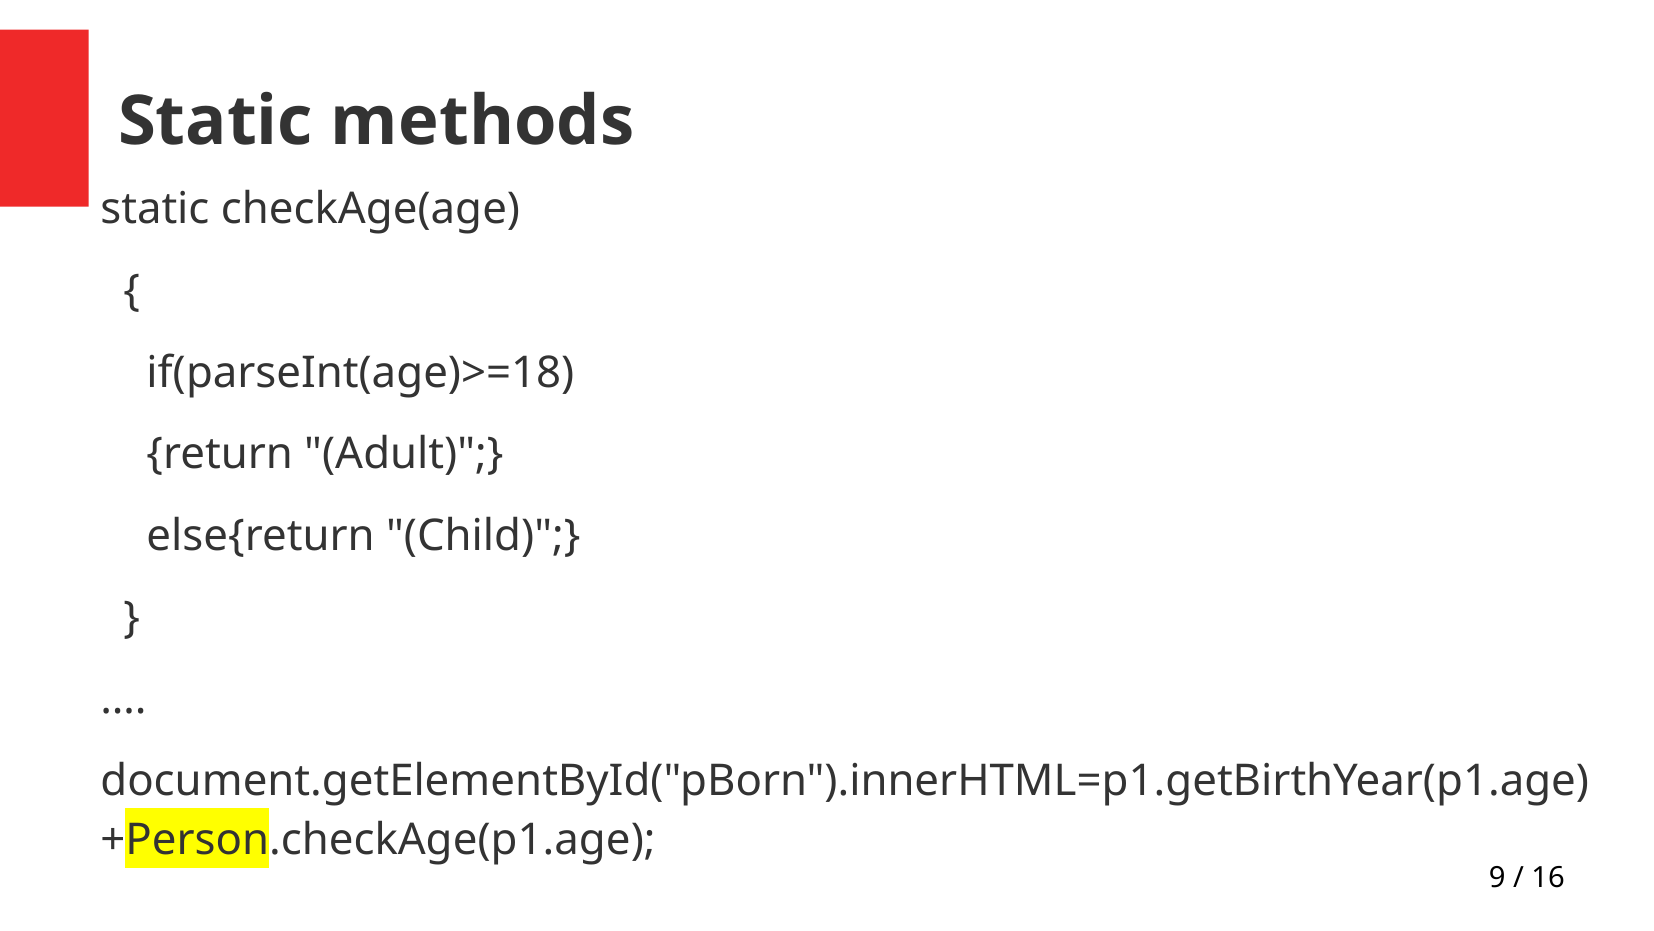

# Static methods
static checkAge(age)
 {
 if(parseInt(age)>=18)
 {return "(Adult)";}
 else{return "(Child)";}
 }
….
document.getElementById("pBorn").innerHTML=p1.getBirthYear(p1.age)+Person.checkAge(p1.age);
9